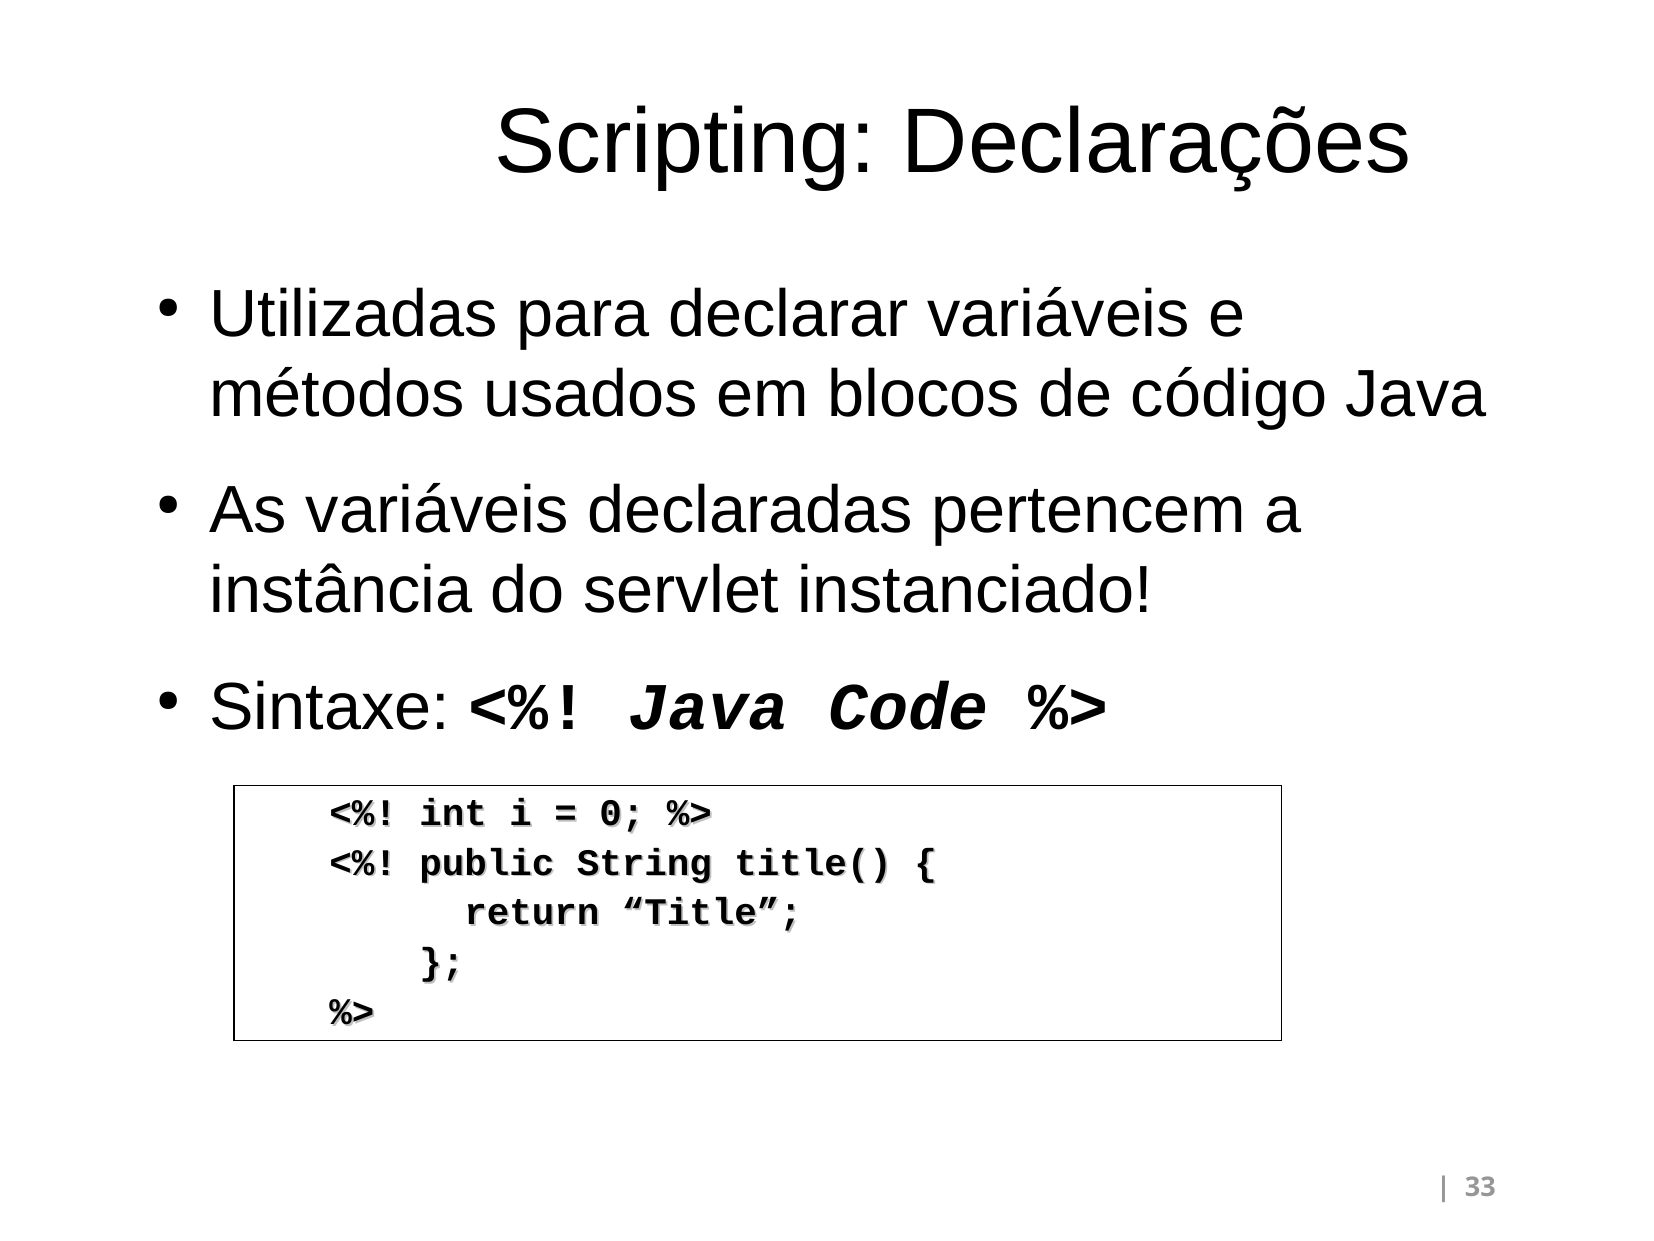

# Scripting: Declarações
Utilizadas para declarar variáveis e métodos usados em blocos de código Java
As variáveis declaradas pertencem a instância do servlet instanciado!
Sintaxe: <%! Java Code %>
 <%! int i = 0; %>
 <%! public String title() {
 return “Title”;
 };
 %>